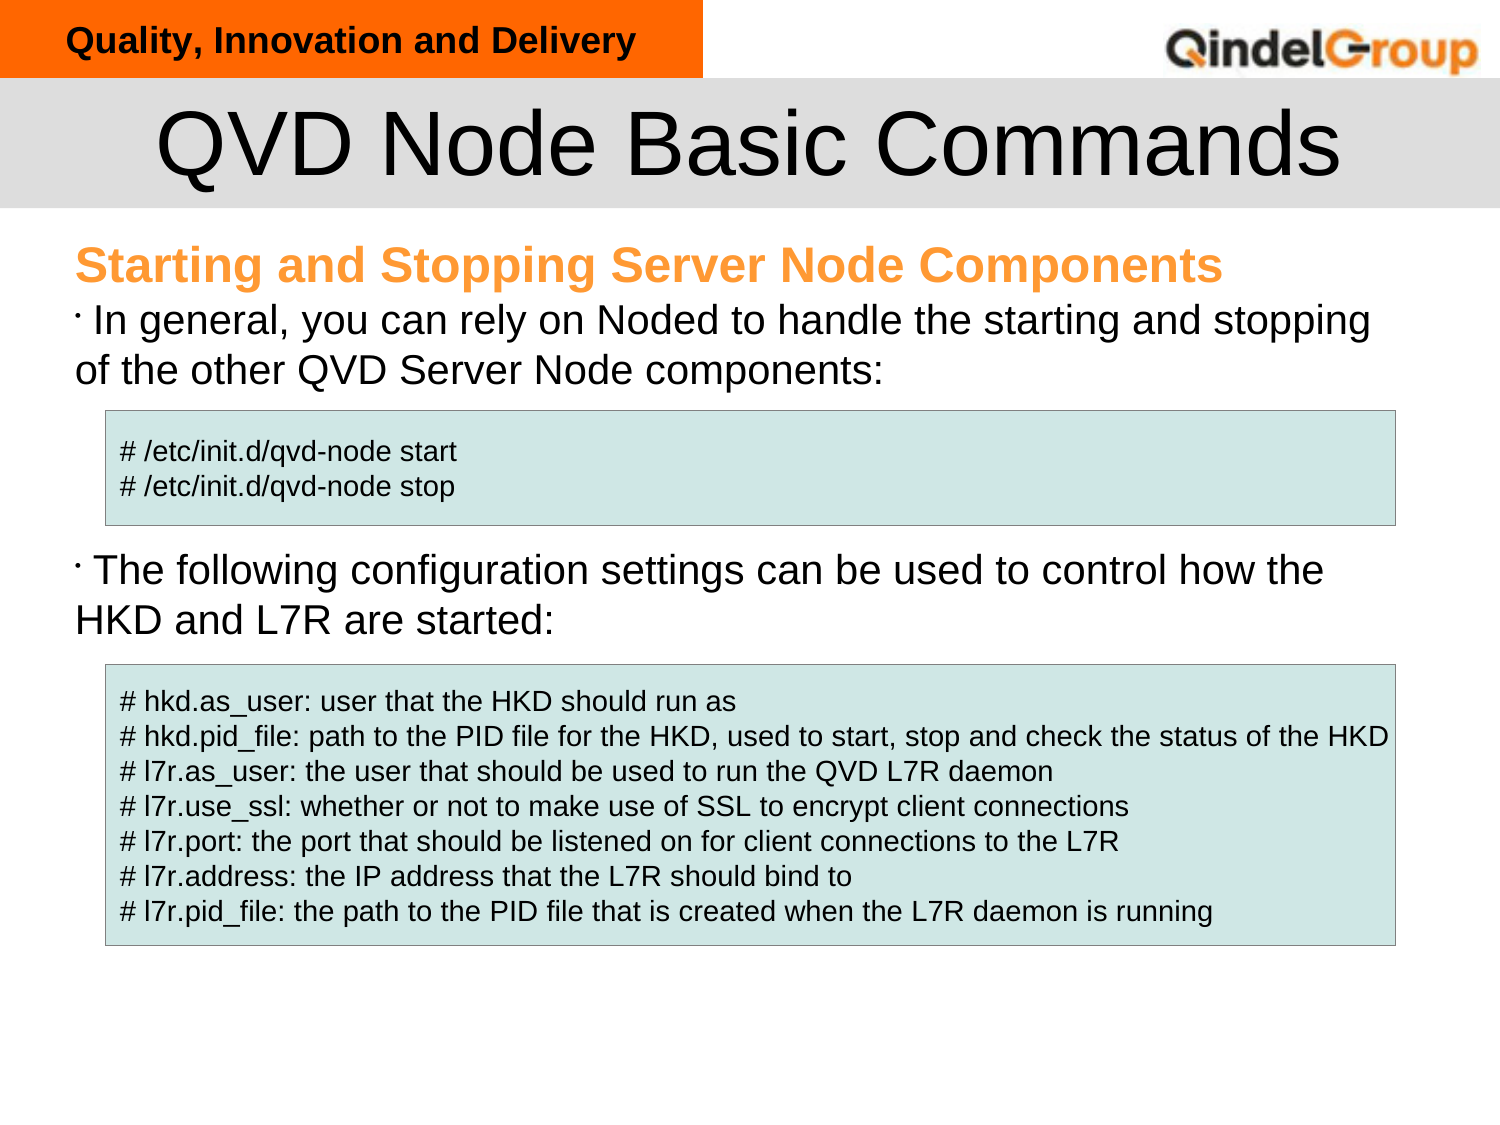

# QVD Node Basic Commands
Starting and Stopping Server Node Components
 In general, you can rely on Noded to handle the starting and stopping of the other QVD Server Node components:
 The following configuration settings can be used to control how the HKD and L7R are started:
# /etc/init.d/qvd-node start
# /etc/init.d/qvd-node stop
# hkd.as_user: user that the HKD should run as
# hkd.pid_file: path to the PID file for the HKD, used to start, stop and check the status of the HKD
# l7r.as_user: the user that should be used to run the QVD L7R daemon
# l7r.use_ssl: whether or not to make use of SSL to encrypt client connections
# l7r.port: the port that should be listened on for client connections to the L7R
# l7r.address: the IP address that the L7R should bind to
# l7r.pid_file: the path to the PID file that is created when the L7R daemon is running